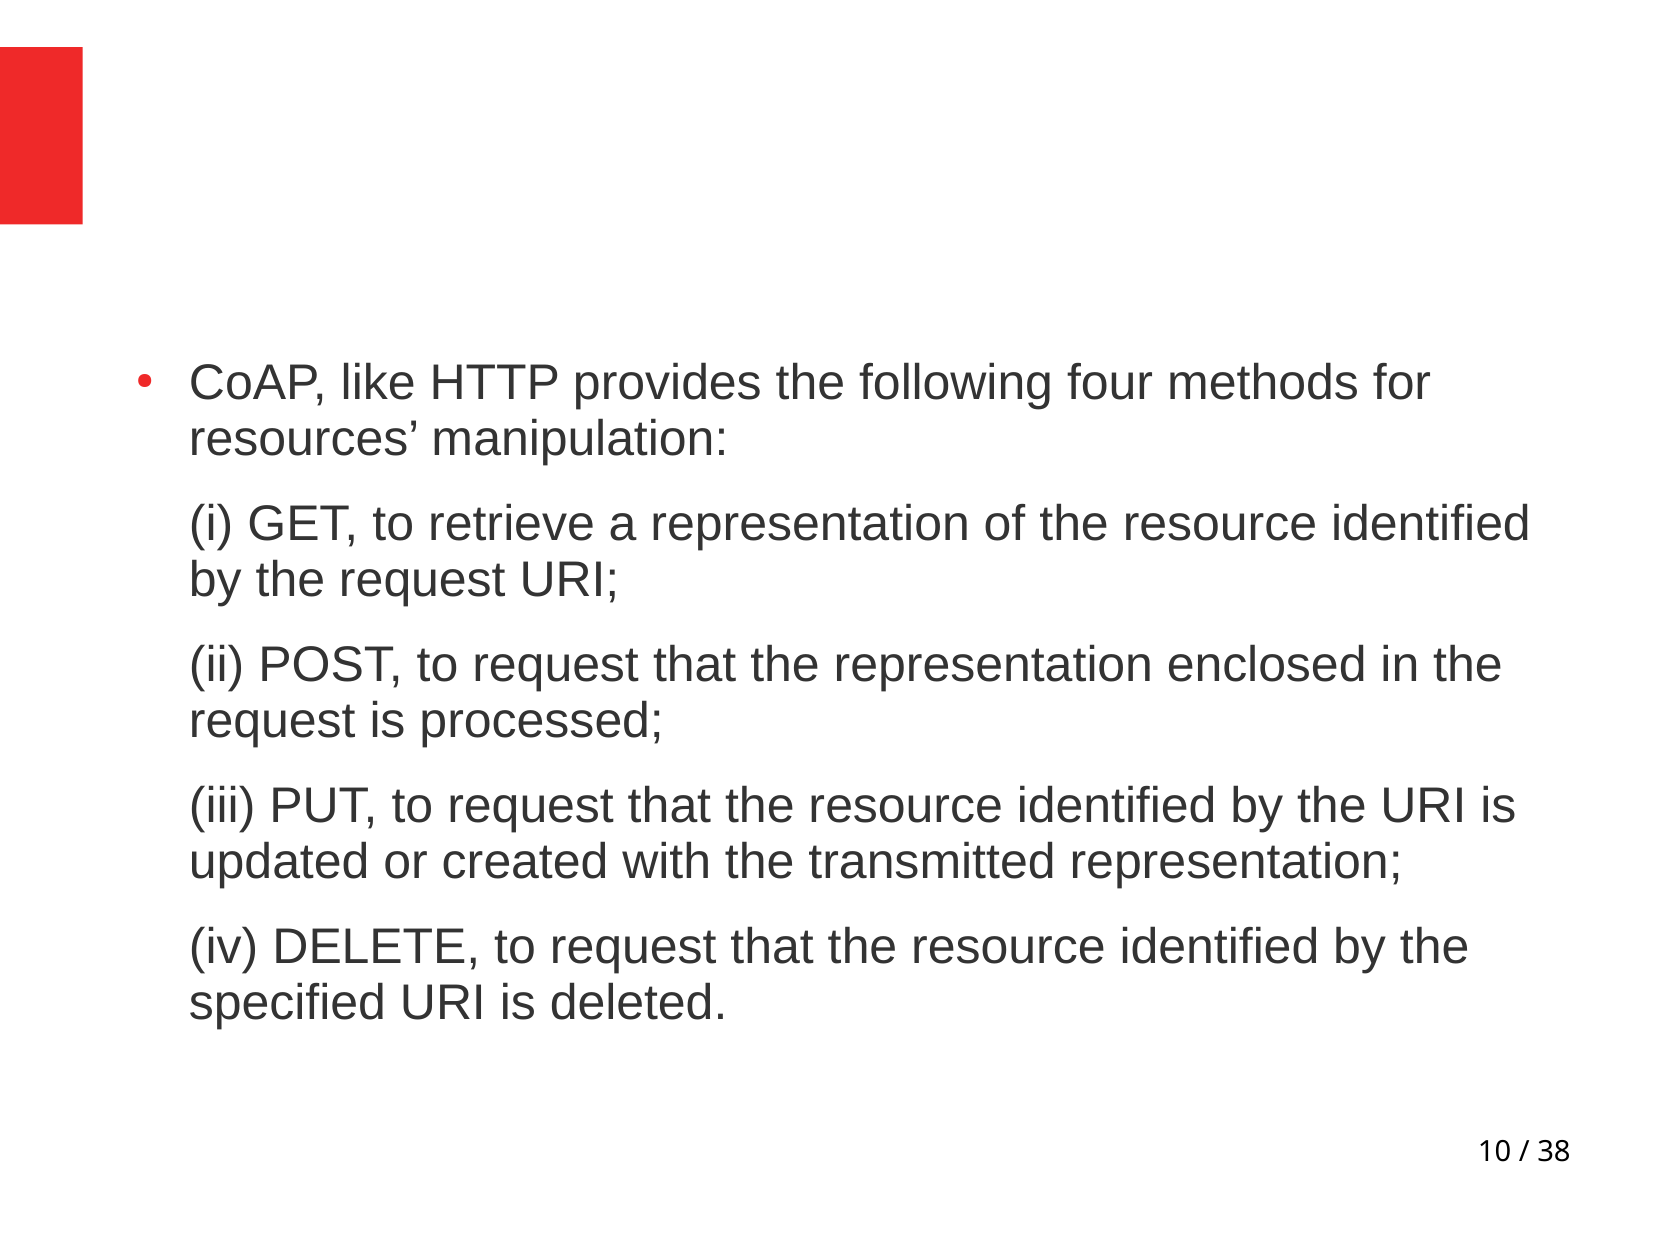

#
CoAP, like HTTP provides the following four methods for resources’ manipulation:
(i) GET, to retrieve a representation of the resource identified by the request URI;
(ii) POST, to request that the representation enclosed in the request is processed;
(iii) PUT, to request that the resource identified by the URI is updated or created with the transmitted representation;
(iv) DELETE, to request that the resource identified by the specified URI is deleted.
10